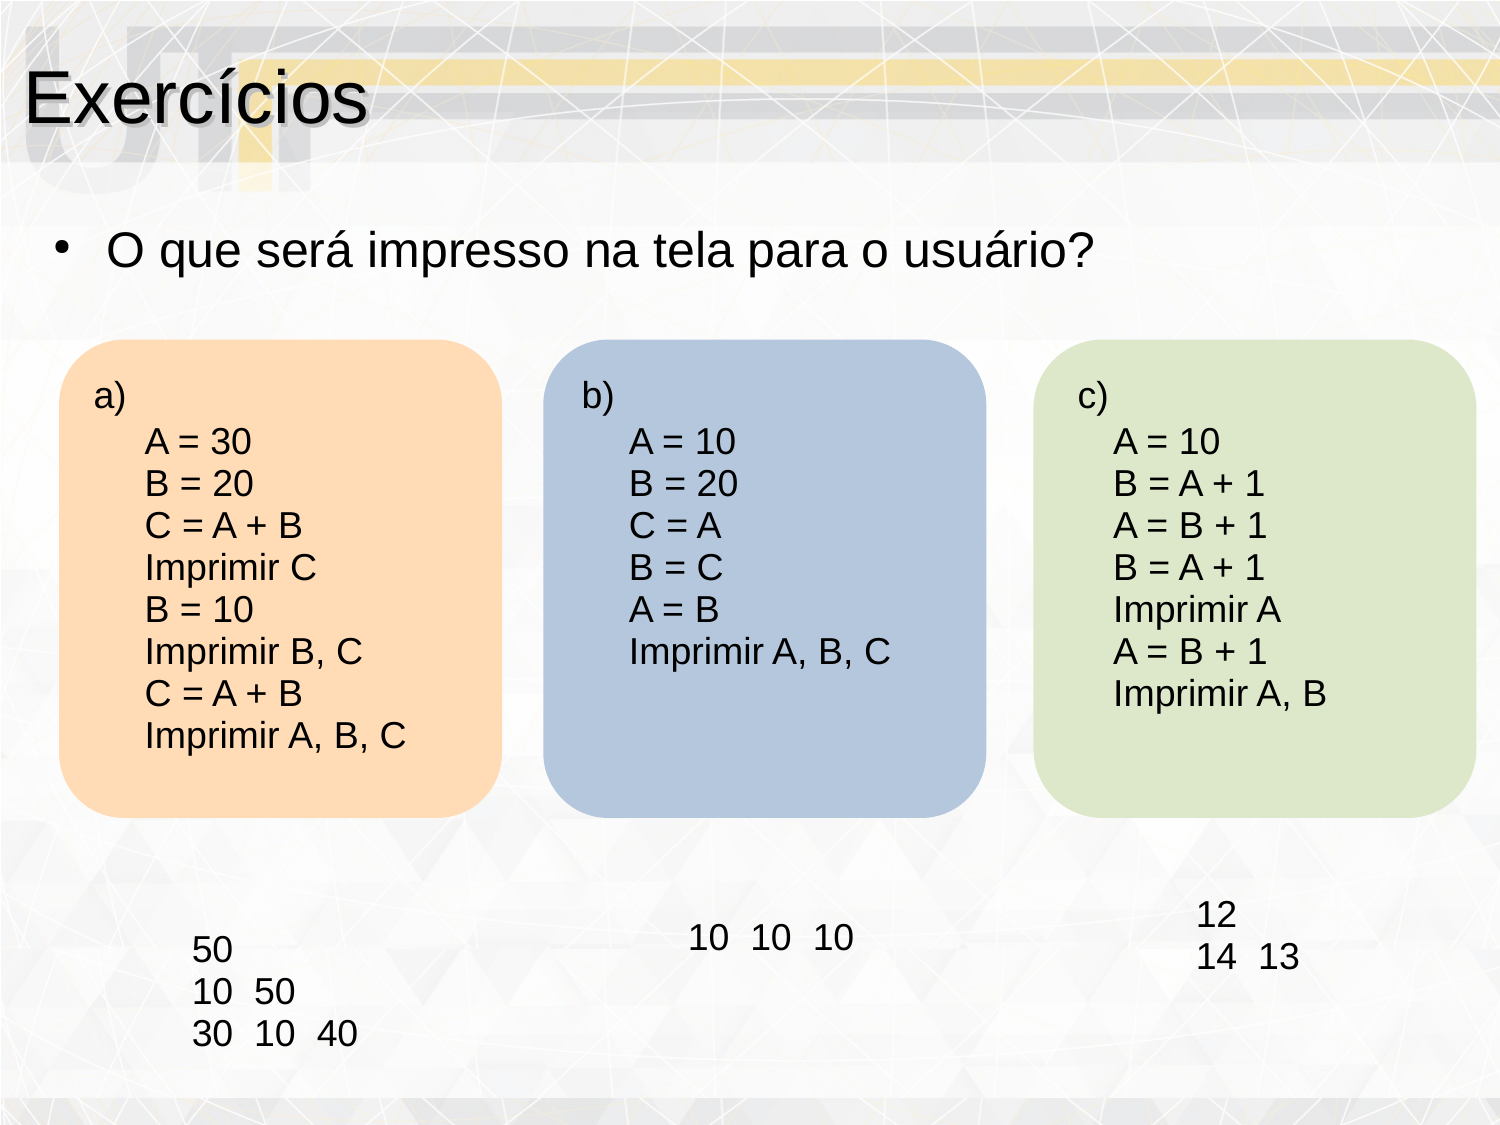

Exercícios
# O que será impresso na tela para o usuário?
a)
b)
c)
A = 30
B = 20
C = A + B
Imprimir C
B = 10
Imprimir B, C
C = A + B
Imprimir A, B, C
A = 10
B = 20
C = A
B = C
A = B
Imprimir A, B, C
A = 10
B = A + 1
A = B + 1
B = A + 1
Imprimir A
A = B + 1
Imprimir A, B
12
14 13
10 10 10
50
10 50
30 10 40